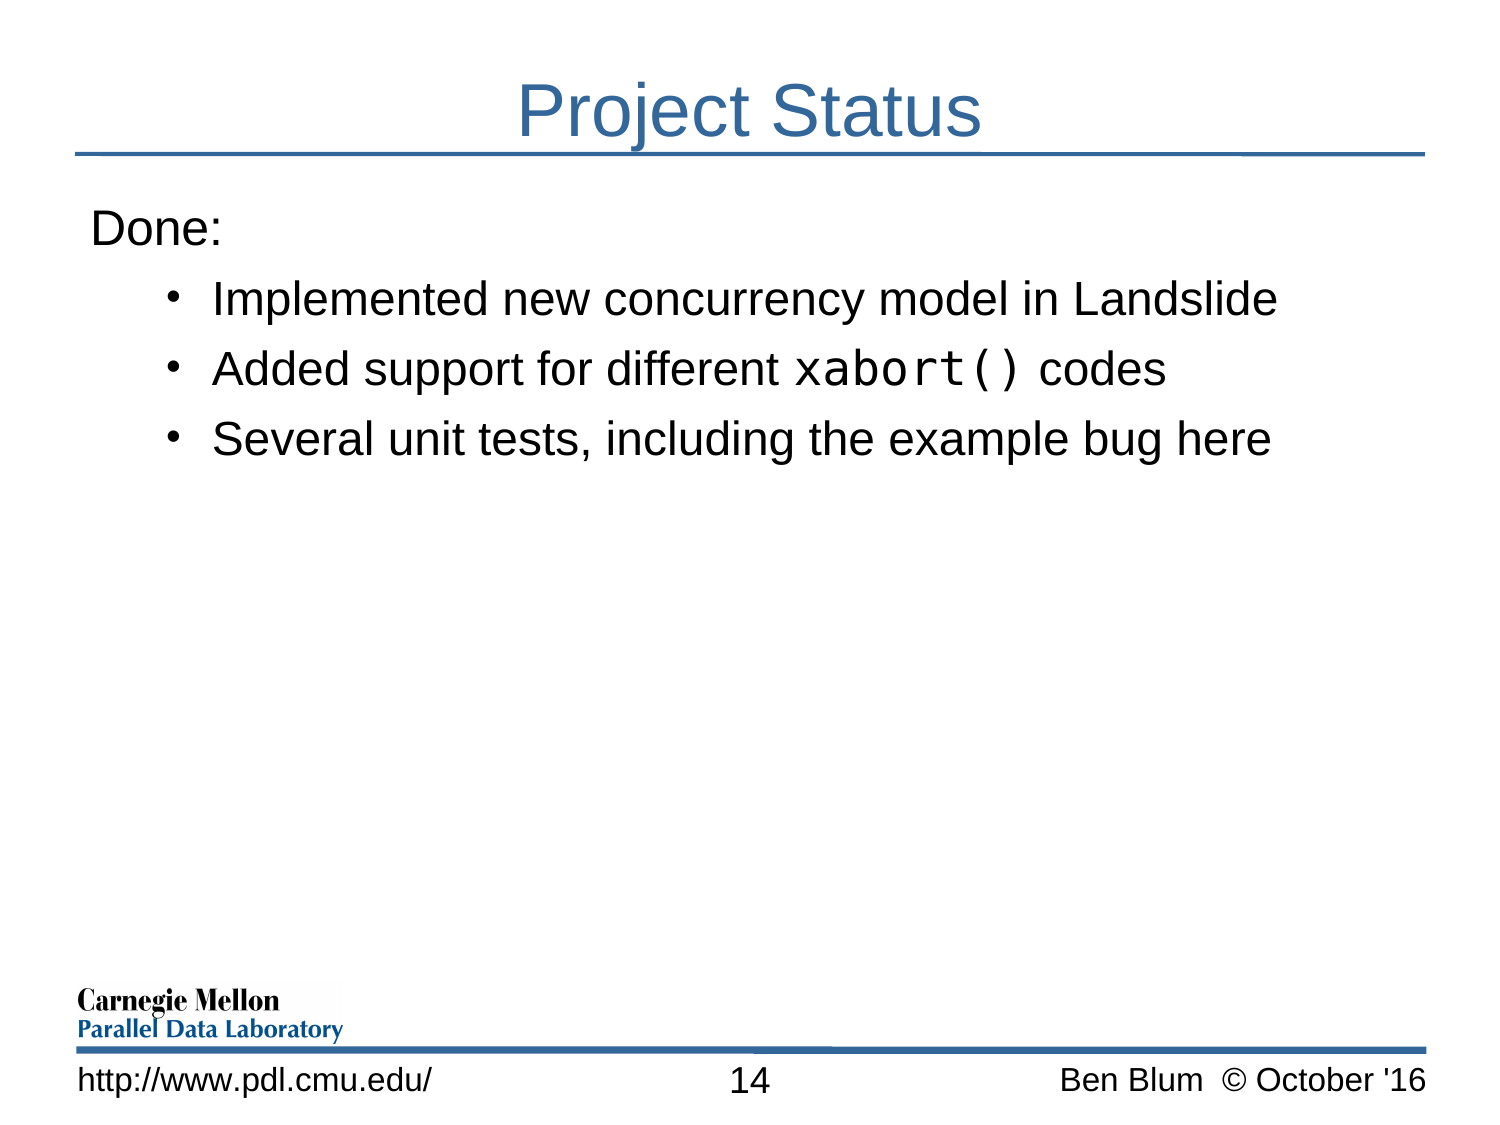

# Project Status
Done:
Implemented new concurrency model in Landslide
Added support for different xabort() codes
Several unit tests, including the example bug here
14